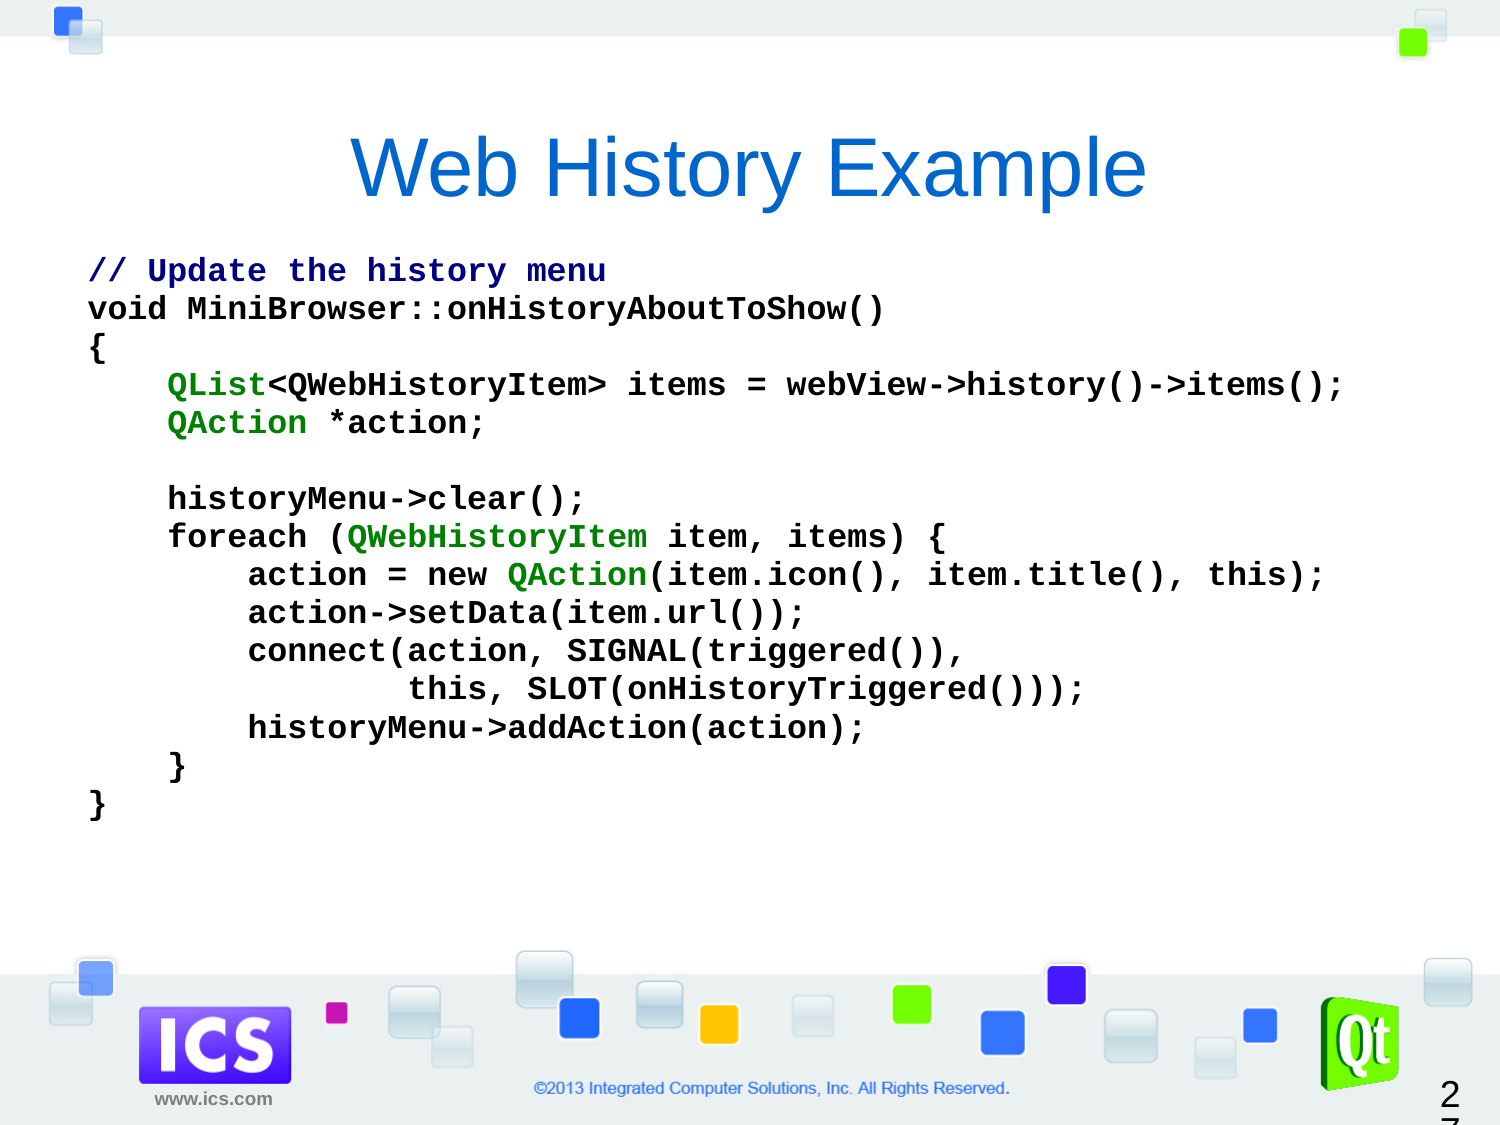

# Web History Example
// Update the history menu
void MiniBrowser::onHistoryAboutToShow()
{
 QList<QWebHistoryItem> items = webView->history()->items();
 QAction *action;
 historyMenu->clear();
 foreach (QWebHistoryItem item, items) {
 action = new QAction(item.icon(), item.title(), this);
 action->setData(item.url());
 connect(action, SIGNAL(triggered()),
 this, SLOT(onHistoryTriggered()));
 historyMenu->addAction(action);
 }
}